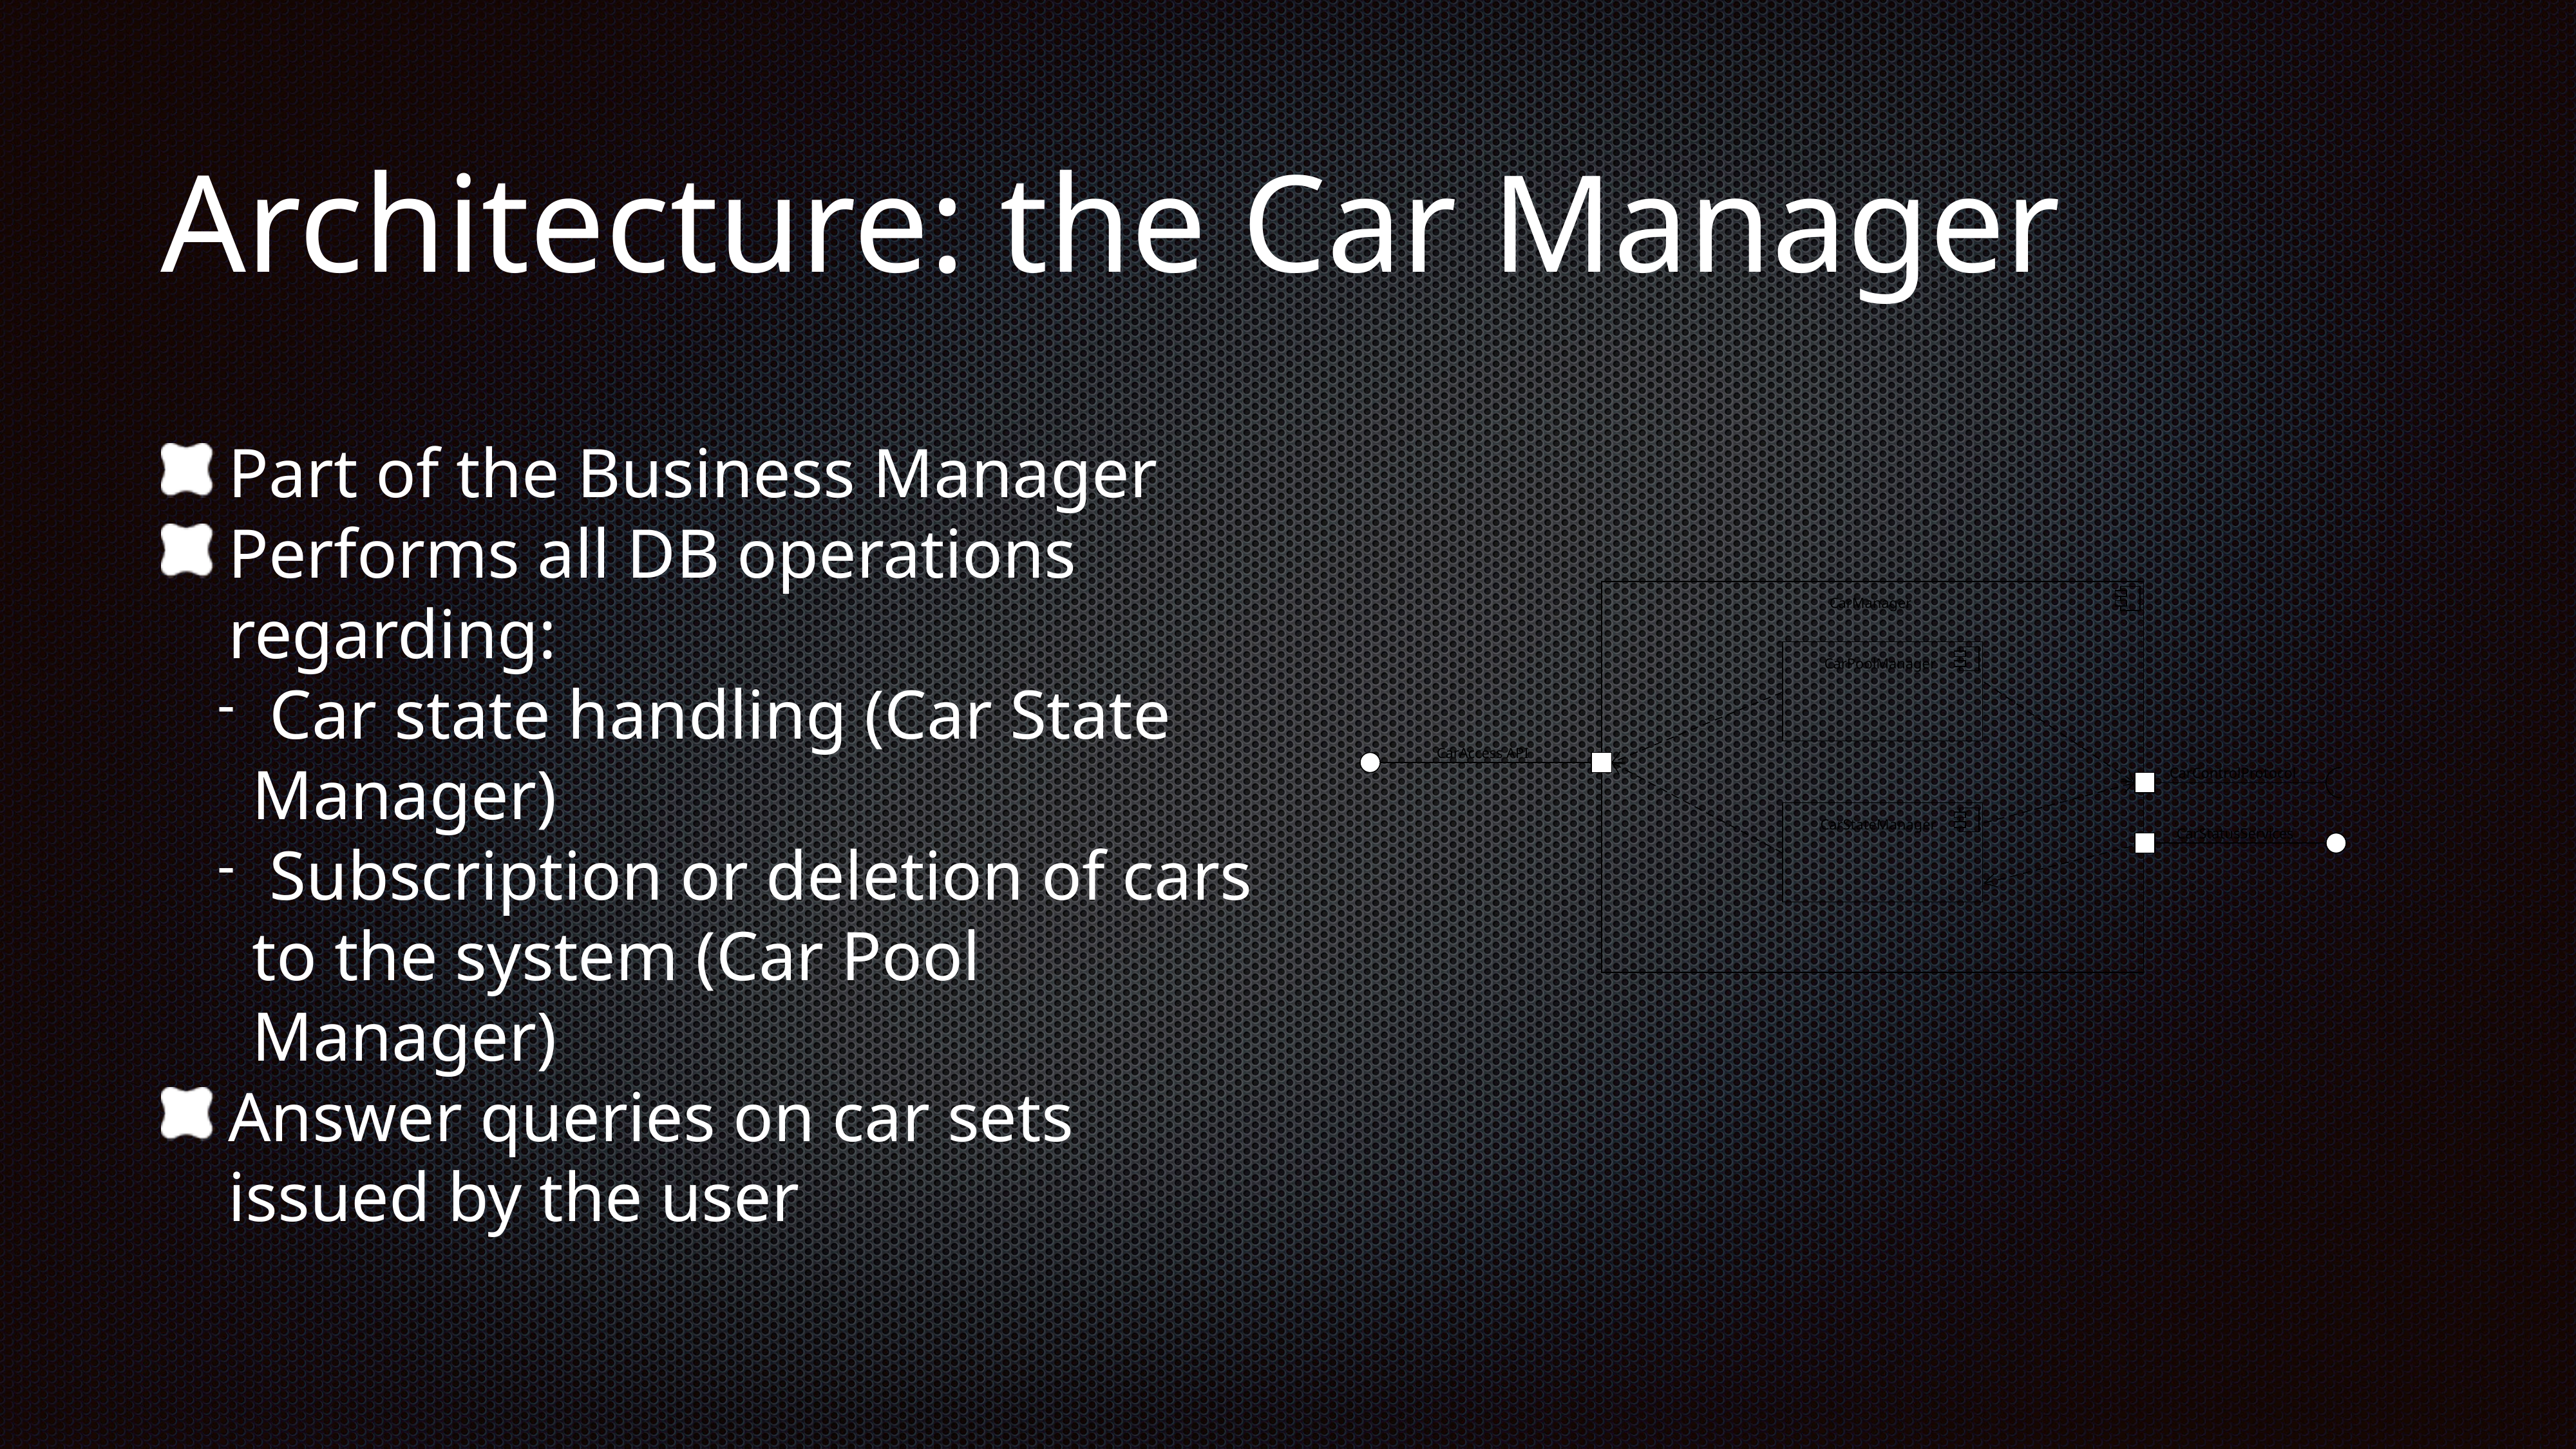

Architecture: the Car Manager
Part of the Business Manager
Performs all DB operations regarding:
 Car state handling (Car State Manager)
 Subscription or deletion of cars to the system (Car Pool Manager)
Answer queries on car sets issued by the user